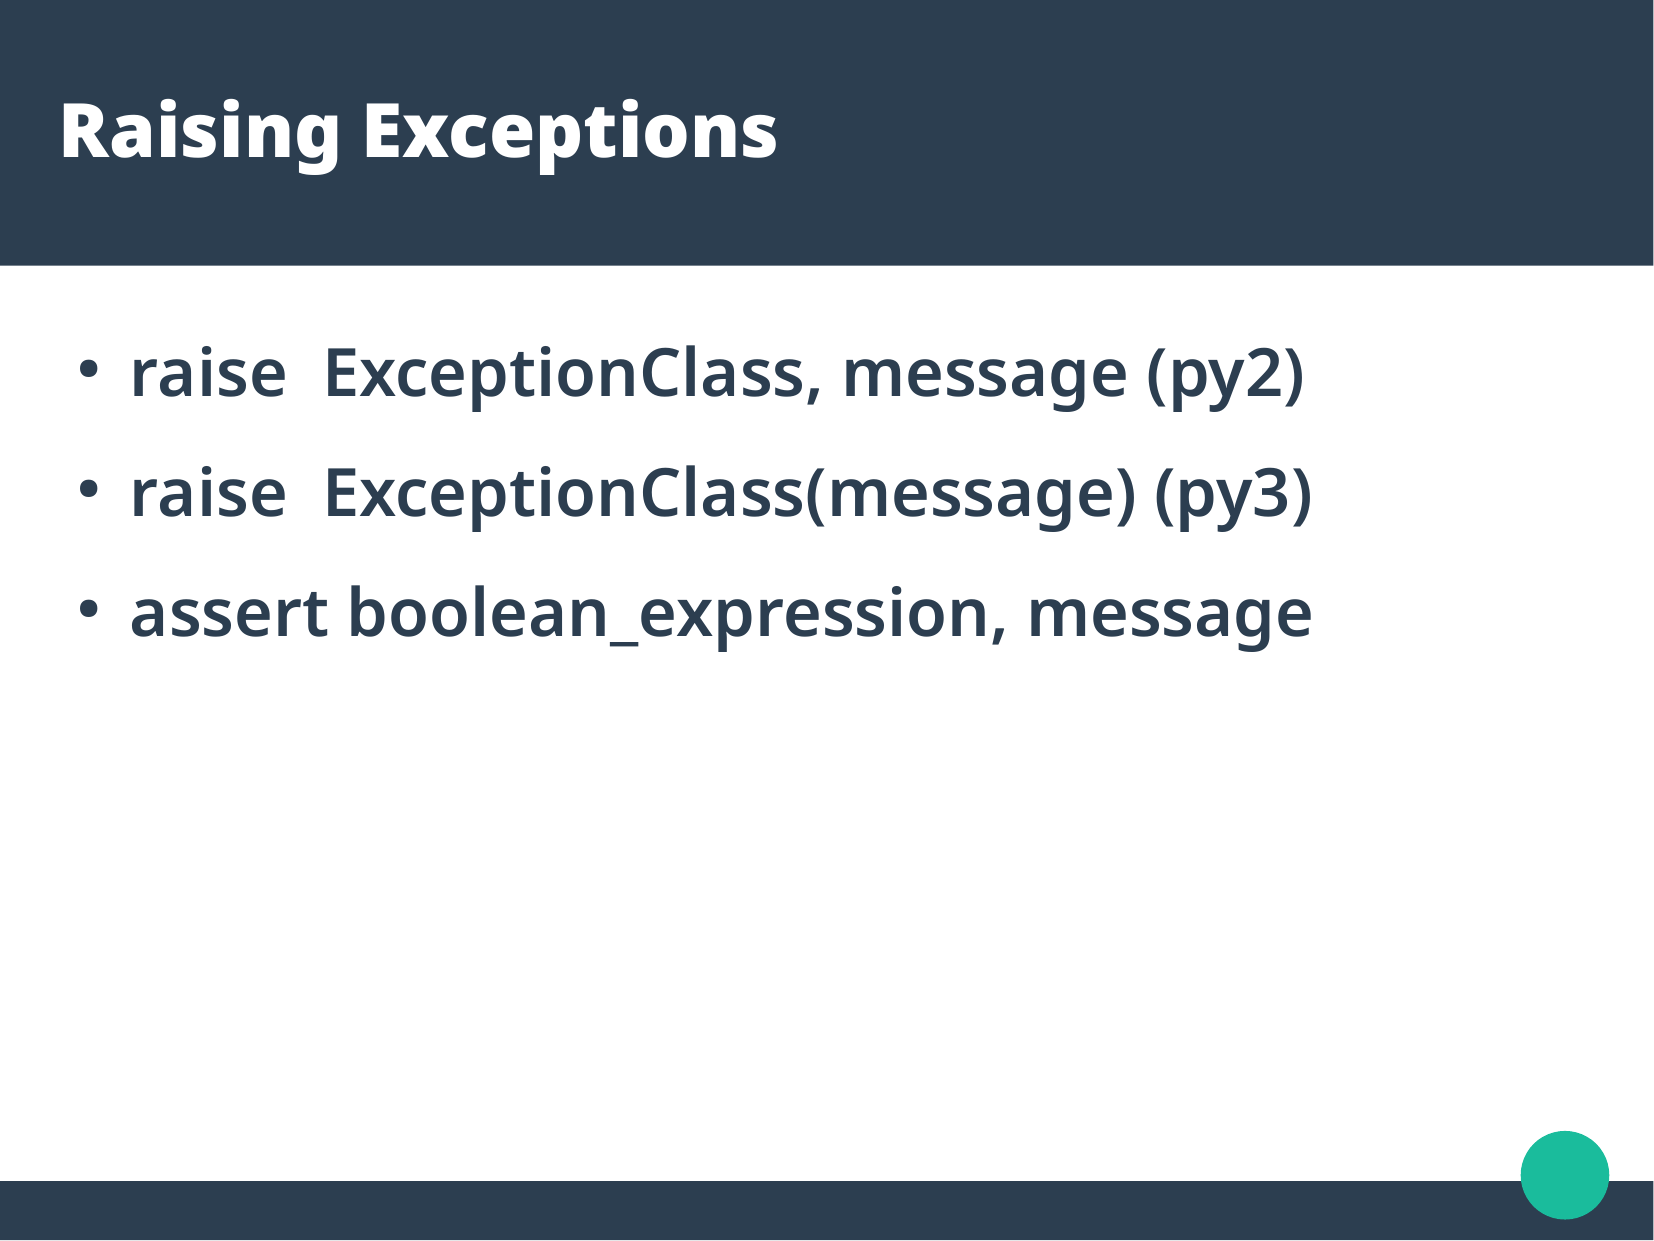

# Raising Exceptions
raise ExceptionClass, message (py2)
raise ExceptionClass(message) (py3)
assert boolean_expression, message